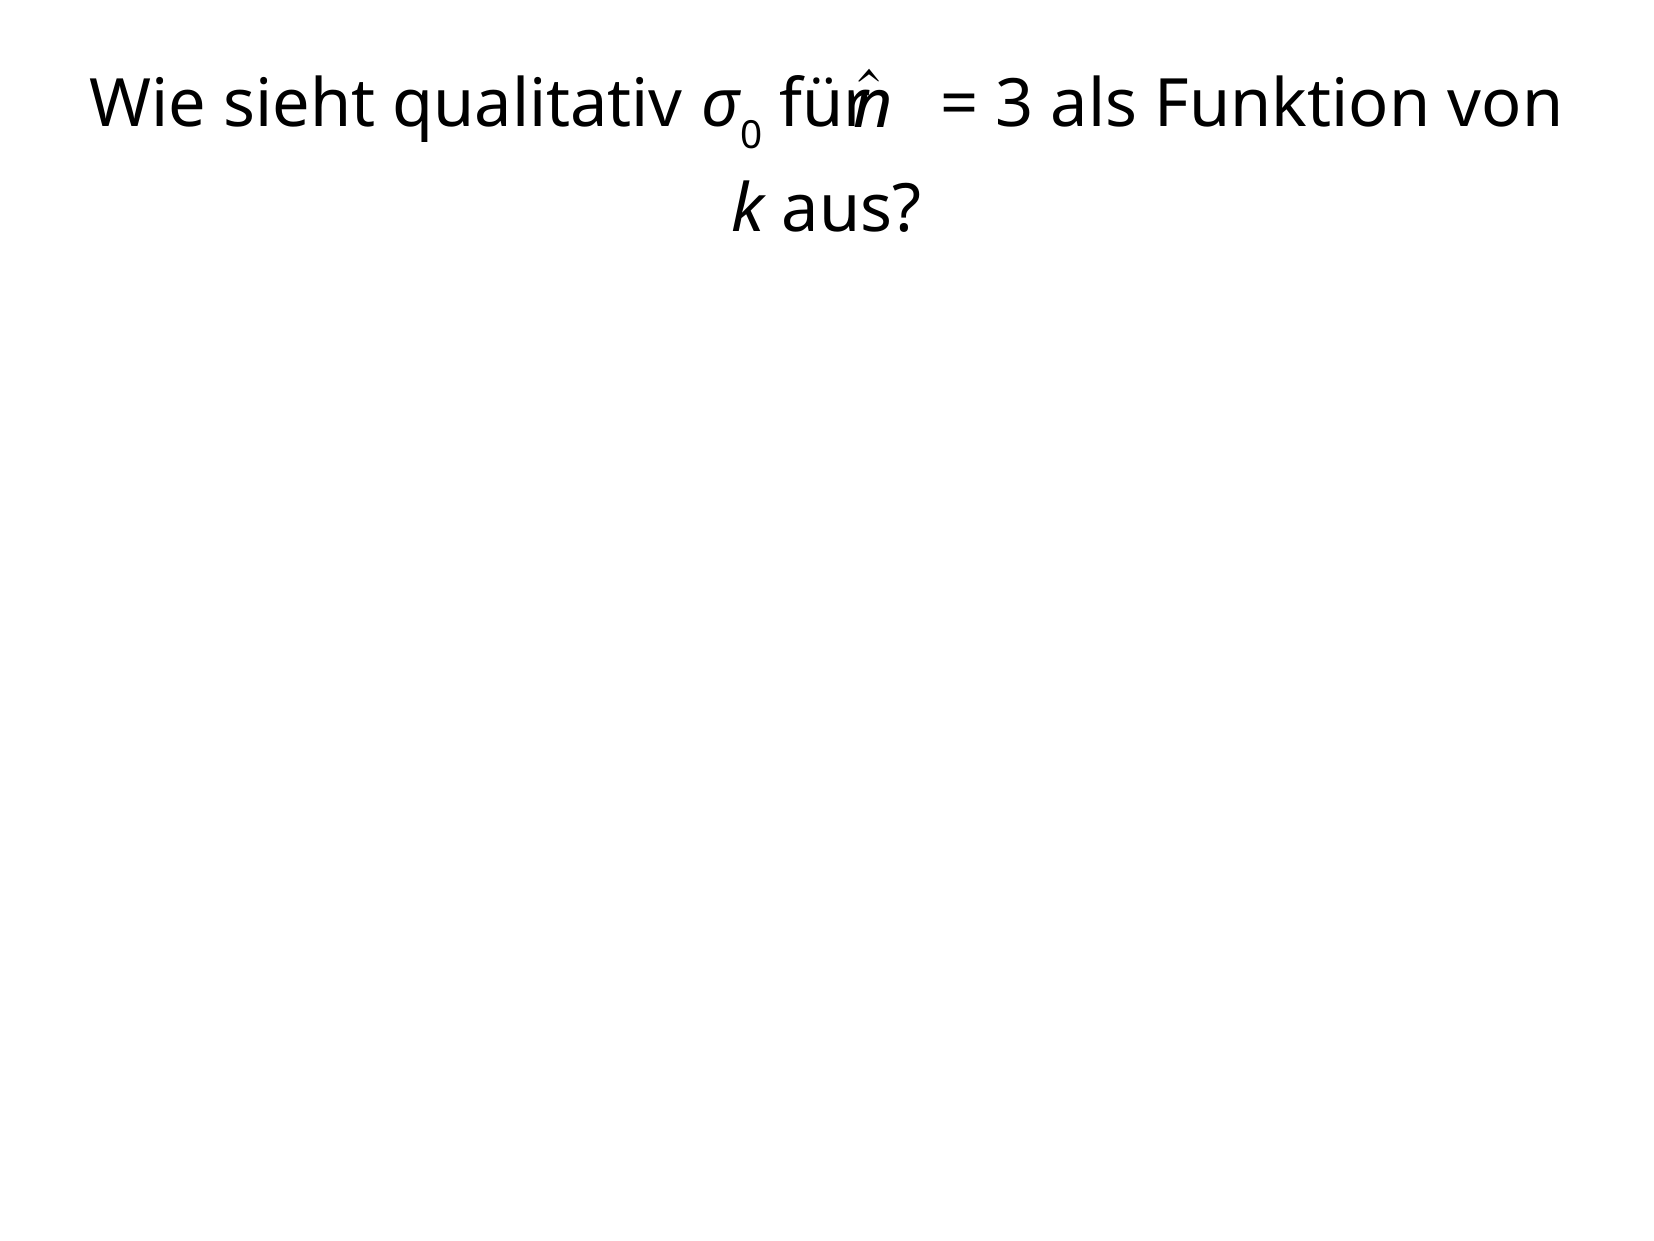

# Wie sieht qualitativ σ0 für    = 3 als Funktion von k aus?